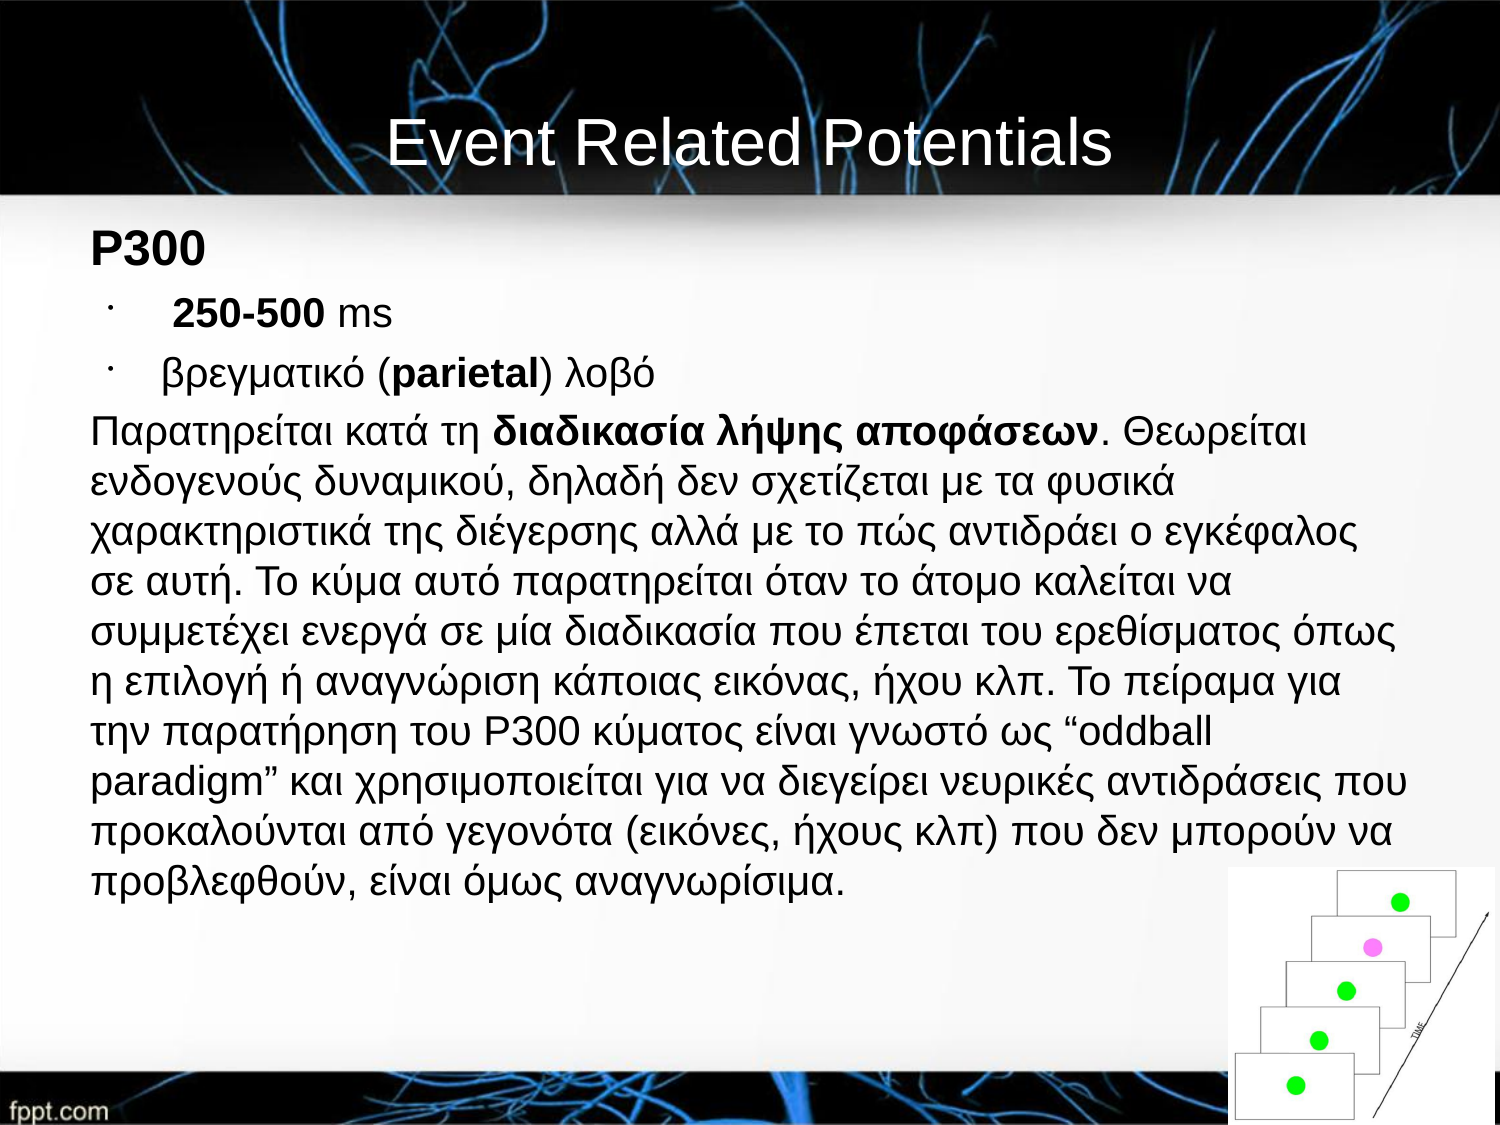

# Event Related Potentials
P300
 250-500 ms
βρεγματικό (parietal) λοβό
Παρατηρείται κατά τη διαδικασία λήψης αποφάσεων. Θεωρείται ενδογενούς δυναμικού, δηλαδή δεν σχετίζεται με τα φυσικά χαρακτηριστικά της διέγερσης αλλά με το πώς αντιδράει ο εγκέφαλος σε αυτή. Το κύμα αυτό παρατηρείται όταν το άτομο καλείται να συμμετέχει ενεργά σε μία διαδικασία που έπεται του ερεθίσματος όπως η επιλογή ή αναγνώριση κάποιας εικόνας, ήχου κλπ. Το πείραμα για την παρατήρηση του Ρ300 κύματος είναι γνωστό ως “oddball paradigm” και χρησιμοποιείται για να διεγείρει νευρικές αντιδράσεις που προκαλούνται από γεγονότα (εικόνες, ήχους κλπ) που δεν μπορούν να προβλεφθούν, είναι όμως αναγνωρίσιμα.
41